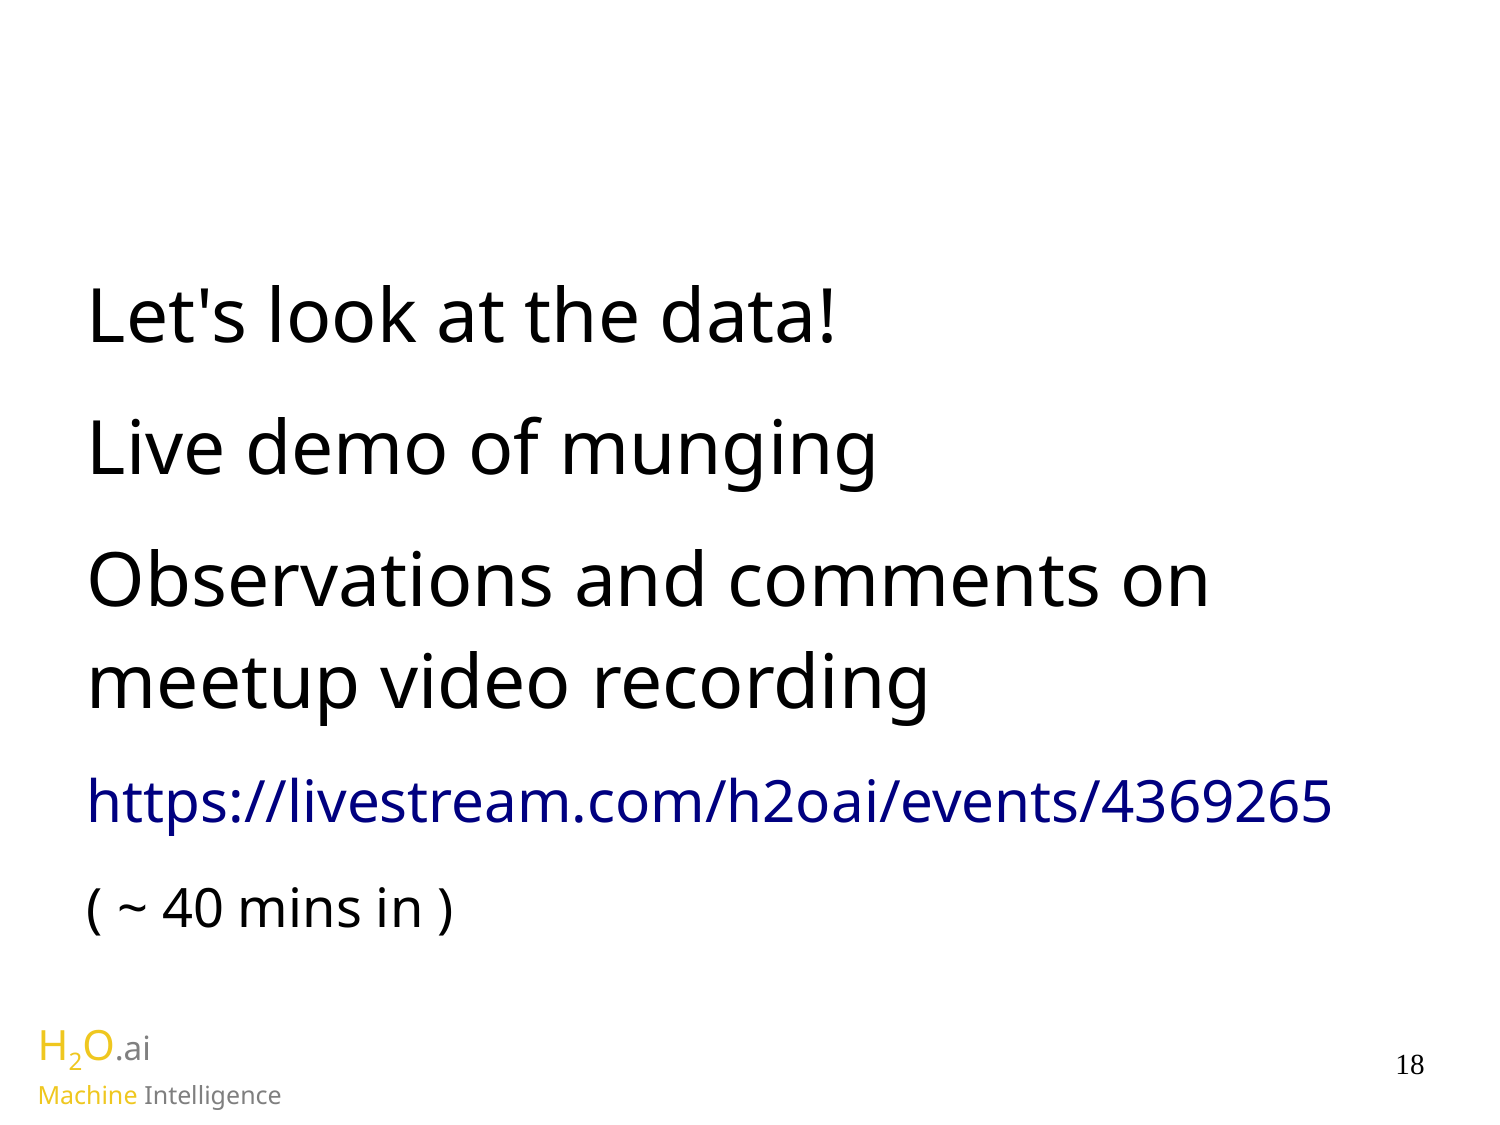

# Let's look at the data!
Live demo of munging
Observations and comments on meetup video recording
https://livestream.com/h2oai/events/4369265
( ~ 40 mins in )
18